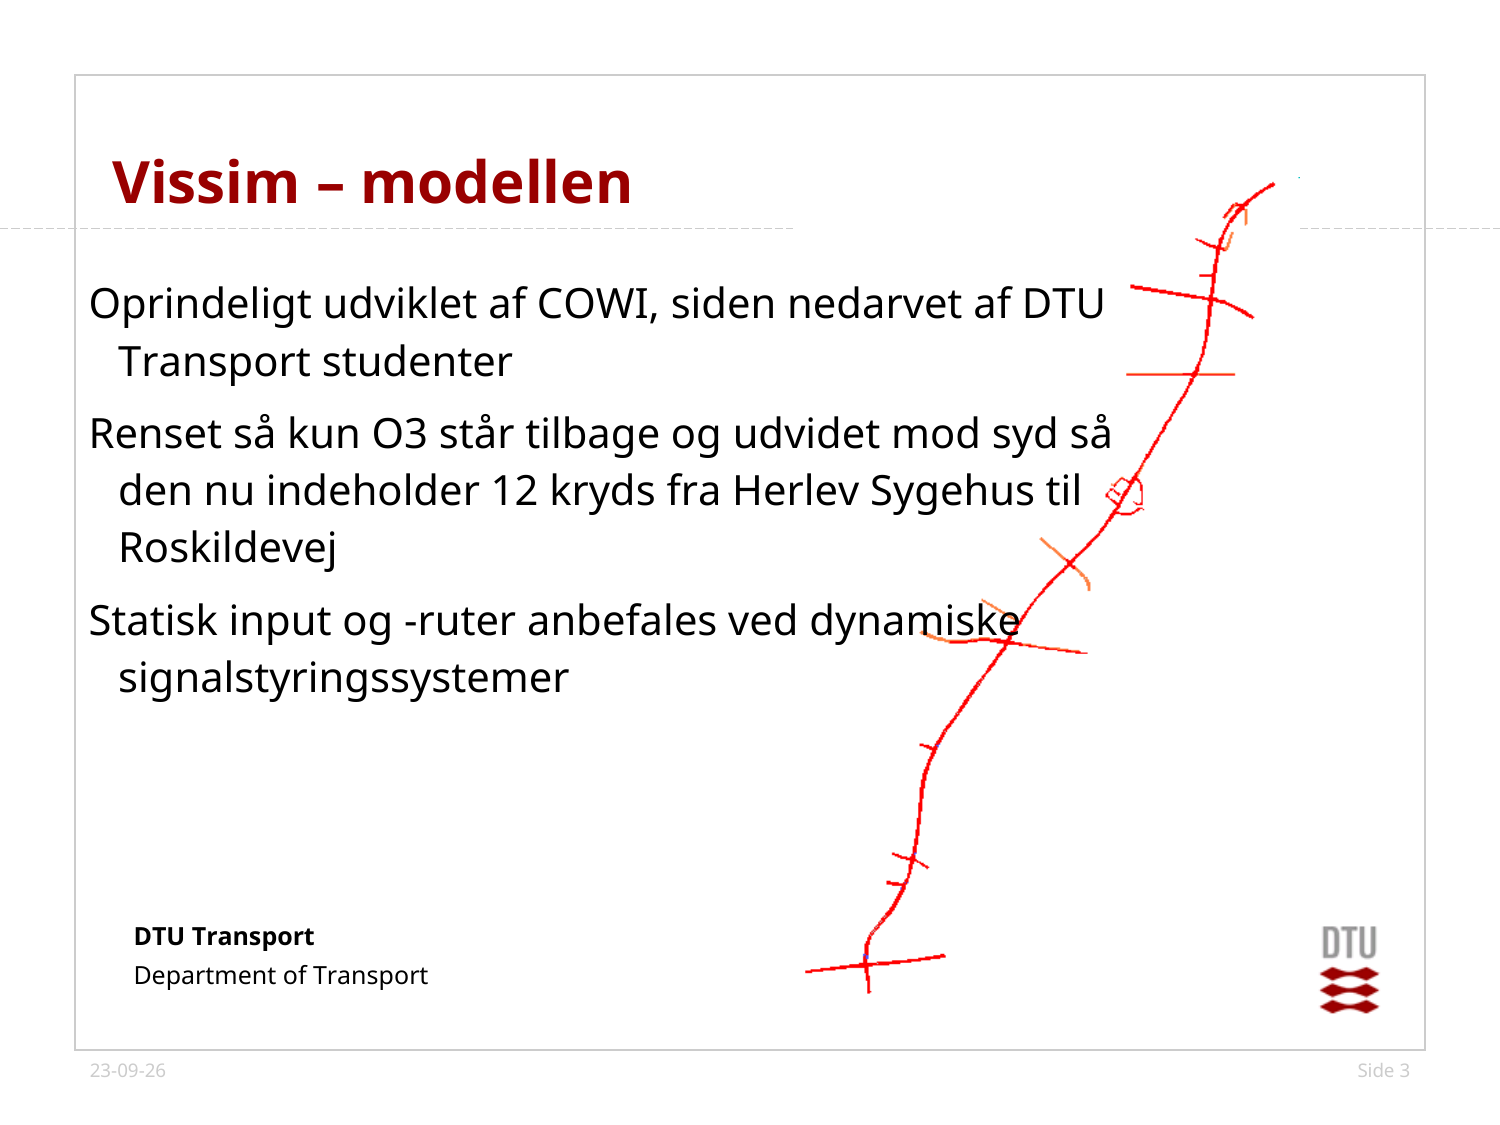

# Vissim – modellen
Oprindeligt udviklet af COWI, siden nedarvet af DTU Transport studenter
Renset så kun O3 står tilbage og udvidet mod syd så den nu indeholder 12 kryds fra Herlev Sygehus til Roskildevej
Statisk input og -ruter anbefales ved dynamiske signalstyringssystemer